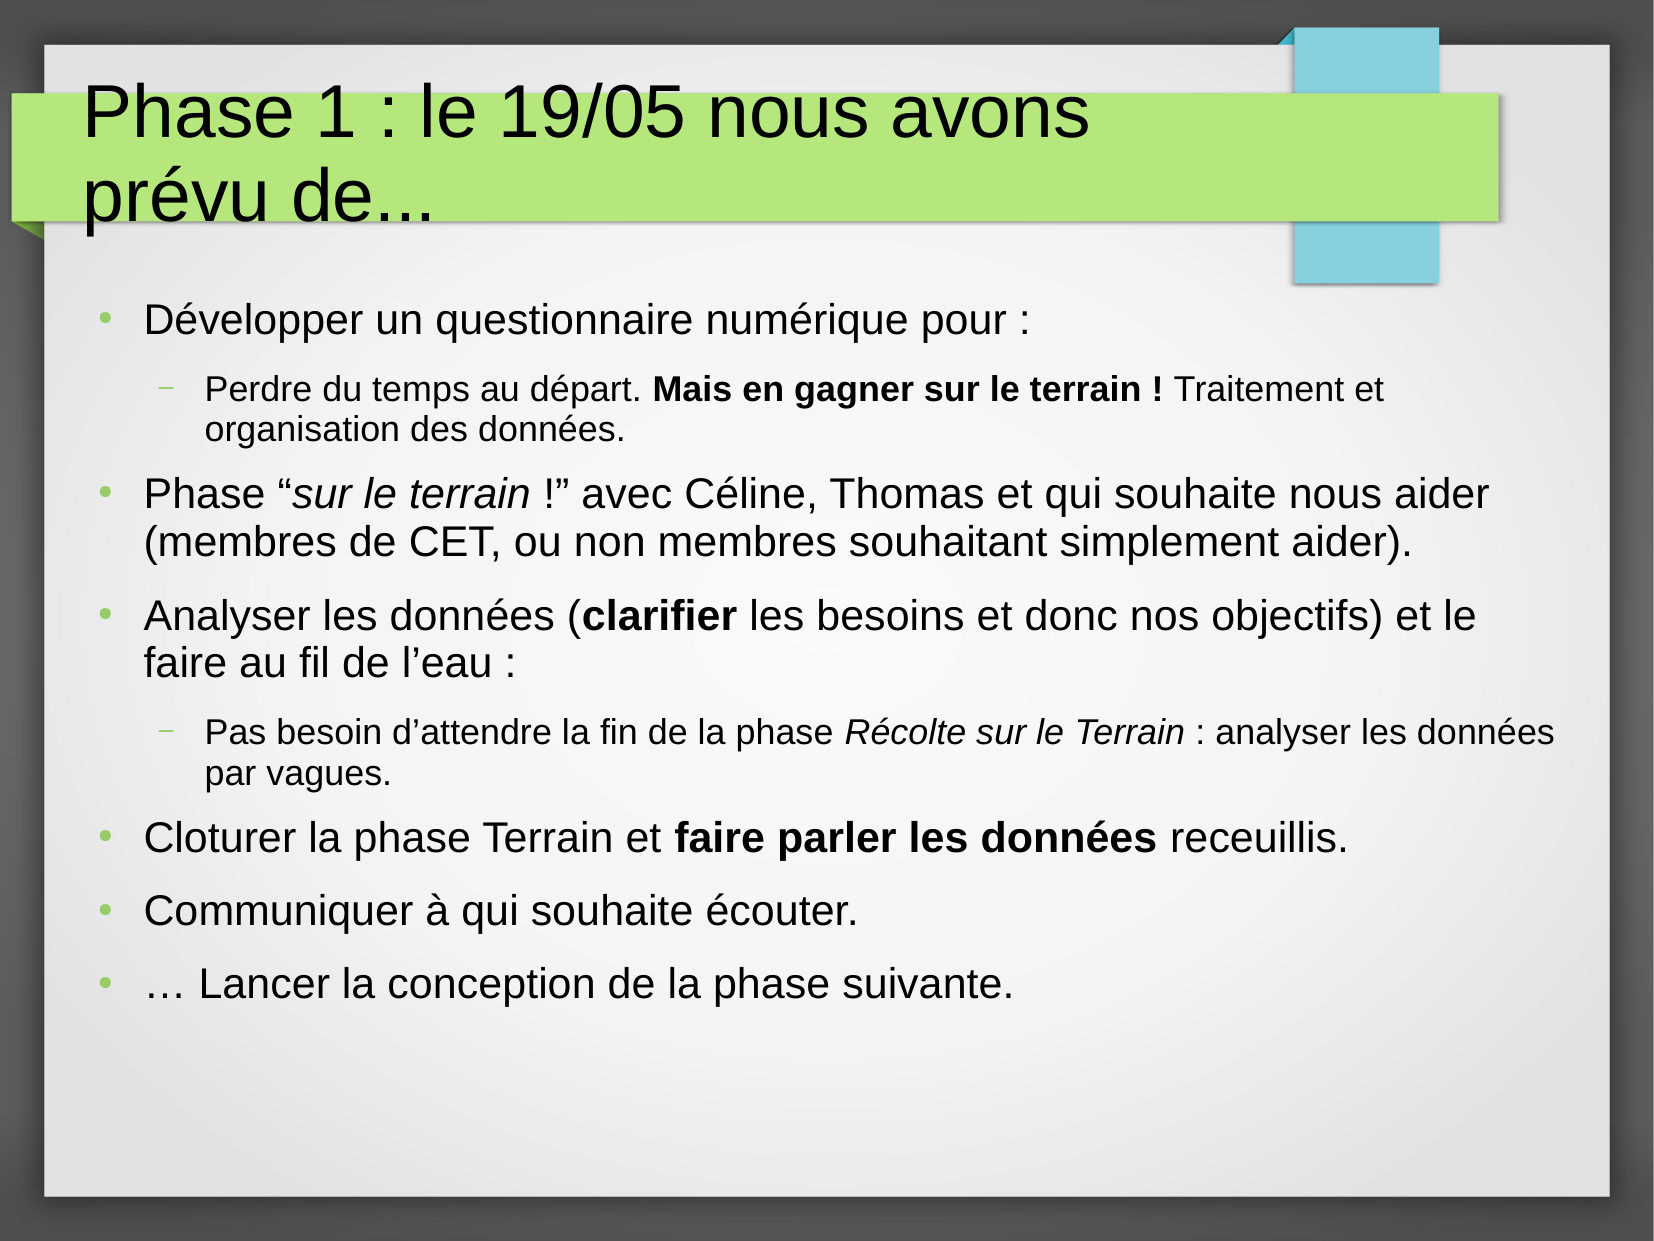

# Phase 1 : le 19/05 nous avons prévu de...
Développer un questionnaire numérique pour :
Perdre du temps au départ. Mais en gagner sur le terrain ! Traitement et organisation des données.
Phase “sur le terrain !” avec Céline, Thomas et qui souhaite nous aider (membres de CET, ou non membres souhaitant simplement aider).
Analyser les données (clarifier les besoins et donc nos objectifs) et le faire au fil de l’eau :
Pas besoin d’attendre la fin de la phase Récolte sur le Terrain : analyser les données par vagues.
Cloturer la phase Terrain et faire parler les données receuillis.
Communiquer à qui souhaite écouter.
… Lancer la conception de la phase suivante.